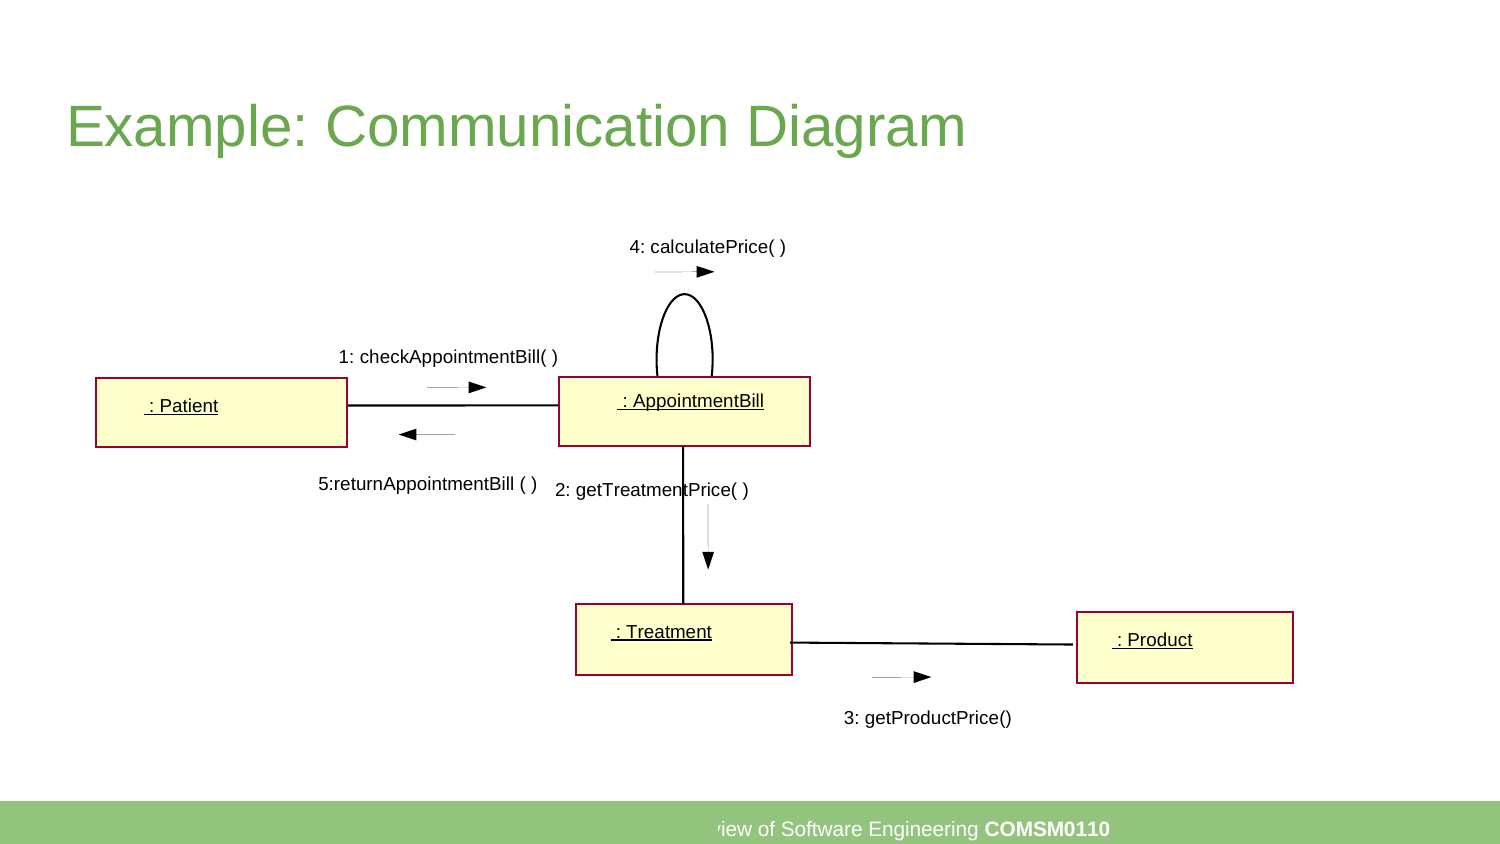

# Example: Communication Diagram
4: calculatePrice( )
1: checkAppointmentBill( )
 : AppointmentBill
 : Patient
5:returnAppointmentBill ( )
2: getTreatmentPrice( )
 : Treatment
 : Product
3: getProductPrice()